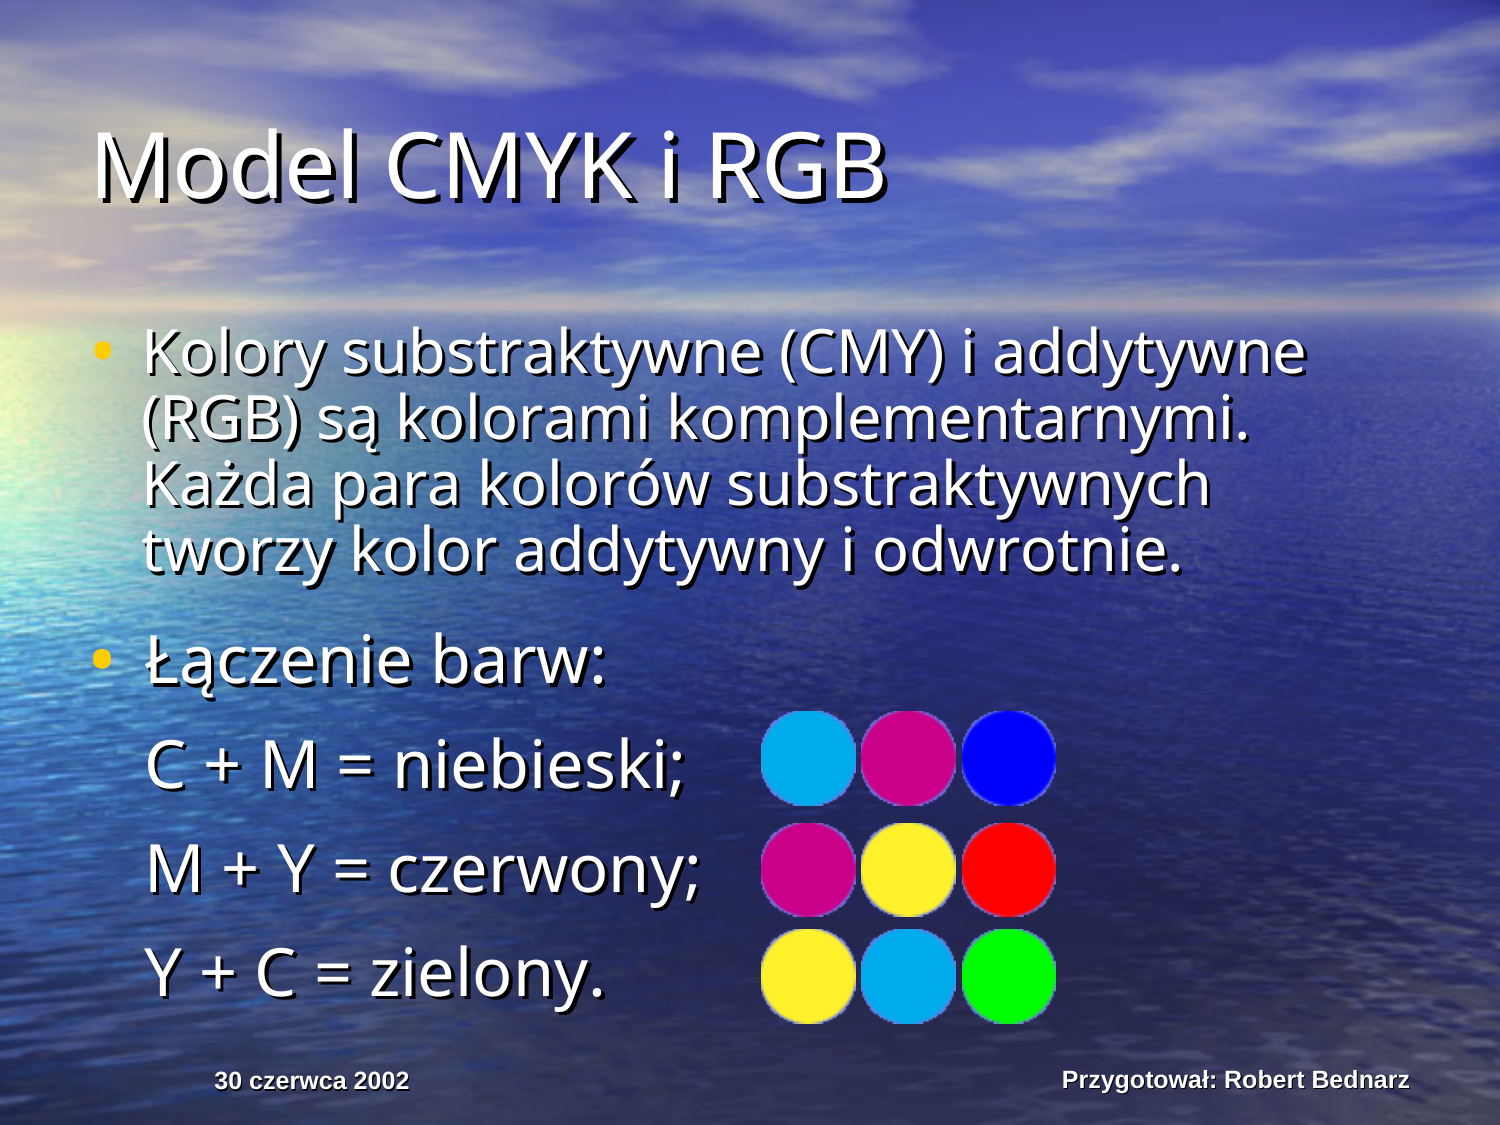

# Model CMYK i RGB
Kolory substraktywne (CMY) i addytywne (RGB) są kolorami komplementarnymi. Każda para kolorów substraktywnych tworzy kolor addytywny i odwrotnie.
Łączenie barw:
C + M = niebieski;
M + Y = czerwony;
Y + C = zielony.